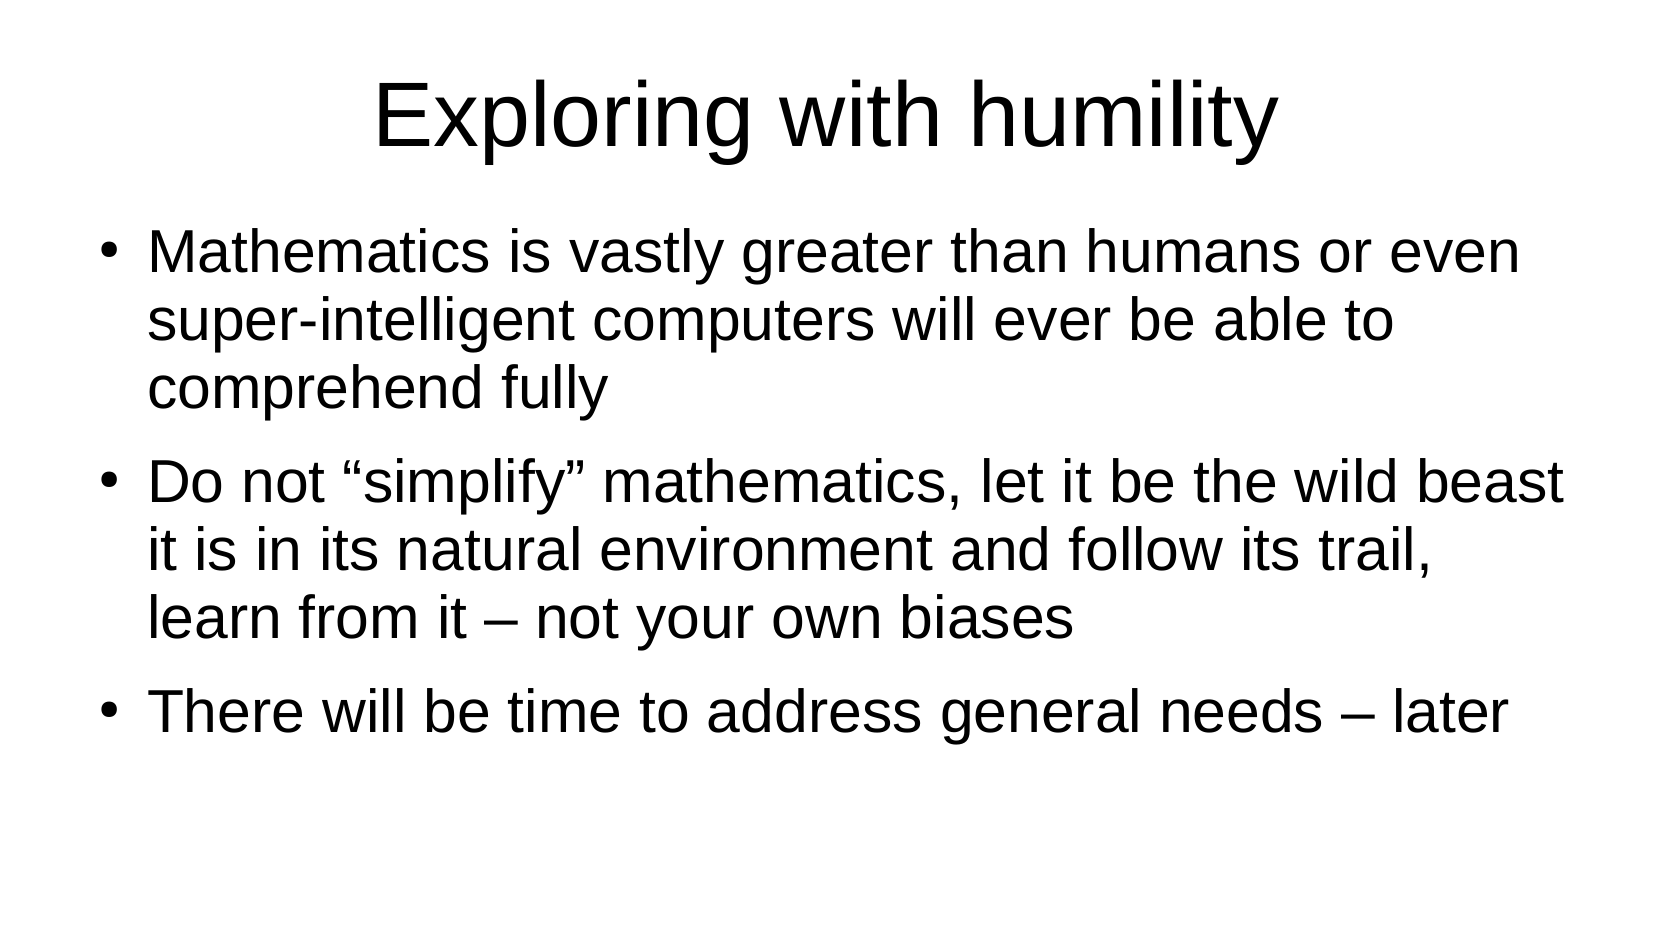

# Exploring with humility
Mathematics is vastly greater than humans or even super-intelligent computers will ever be able to comprehend fully
Do not “simplify” mathematics, let it be the wild beast it is in its natural environment and follow its trail, learn from it – not your own biases
There will be time to address general needs – later